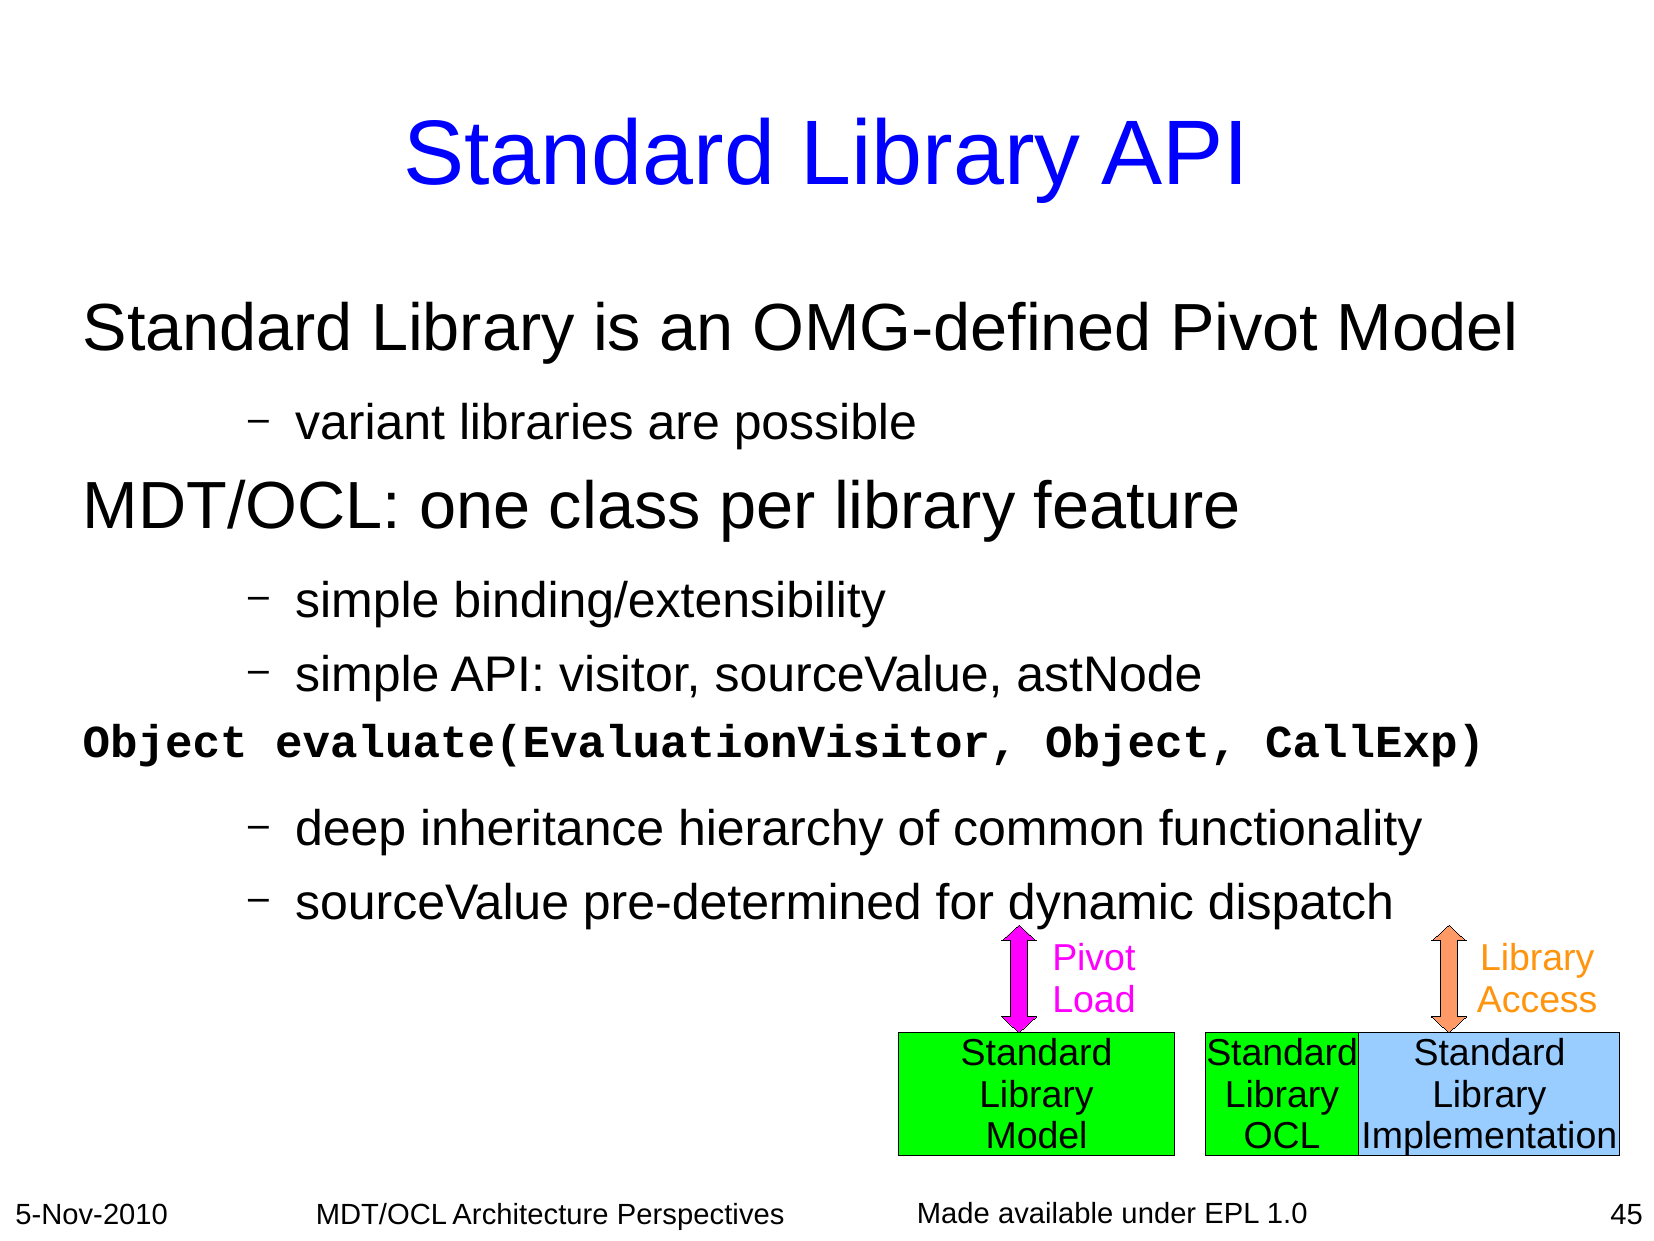

# Standard Library API
Standard Library is an OMG-defined Pivot Model
variant libraries are possible
MDT/OCL: one class per library feature
simple binding/extensibility
simple API: visitor, sourceValue, astNode
Object evaluate(EvaluationVisitor, Object, CallExp)
deep inheritance hierarchy of common functionality
sourceValue pre-determined for dynamic dispatch
Pivot
Load
Library
Access
Standard
Library
Model
Standard
Library
OCL
Standard
Library
Implementation
5-Nov-2010
MDT/OCL Architecture Perspectives
45